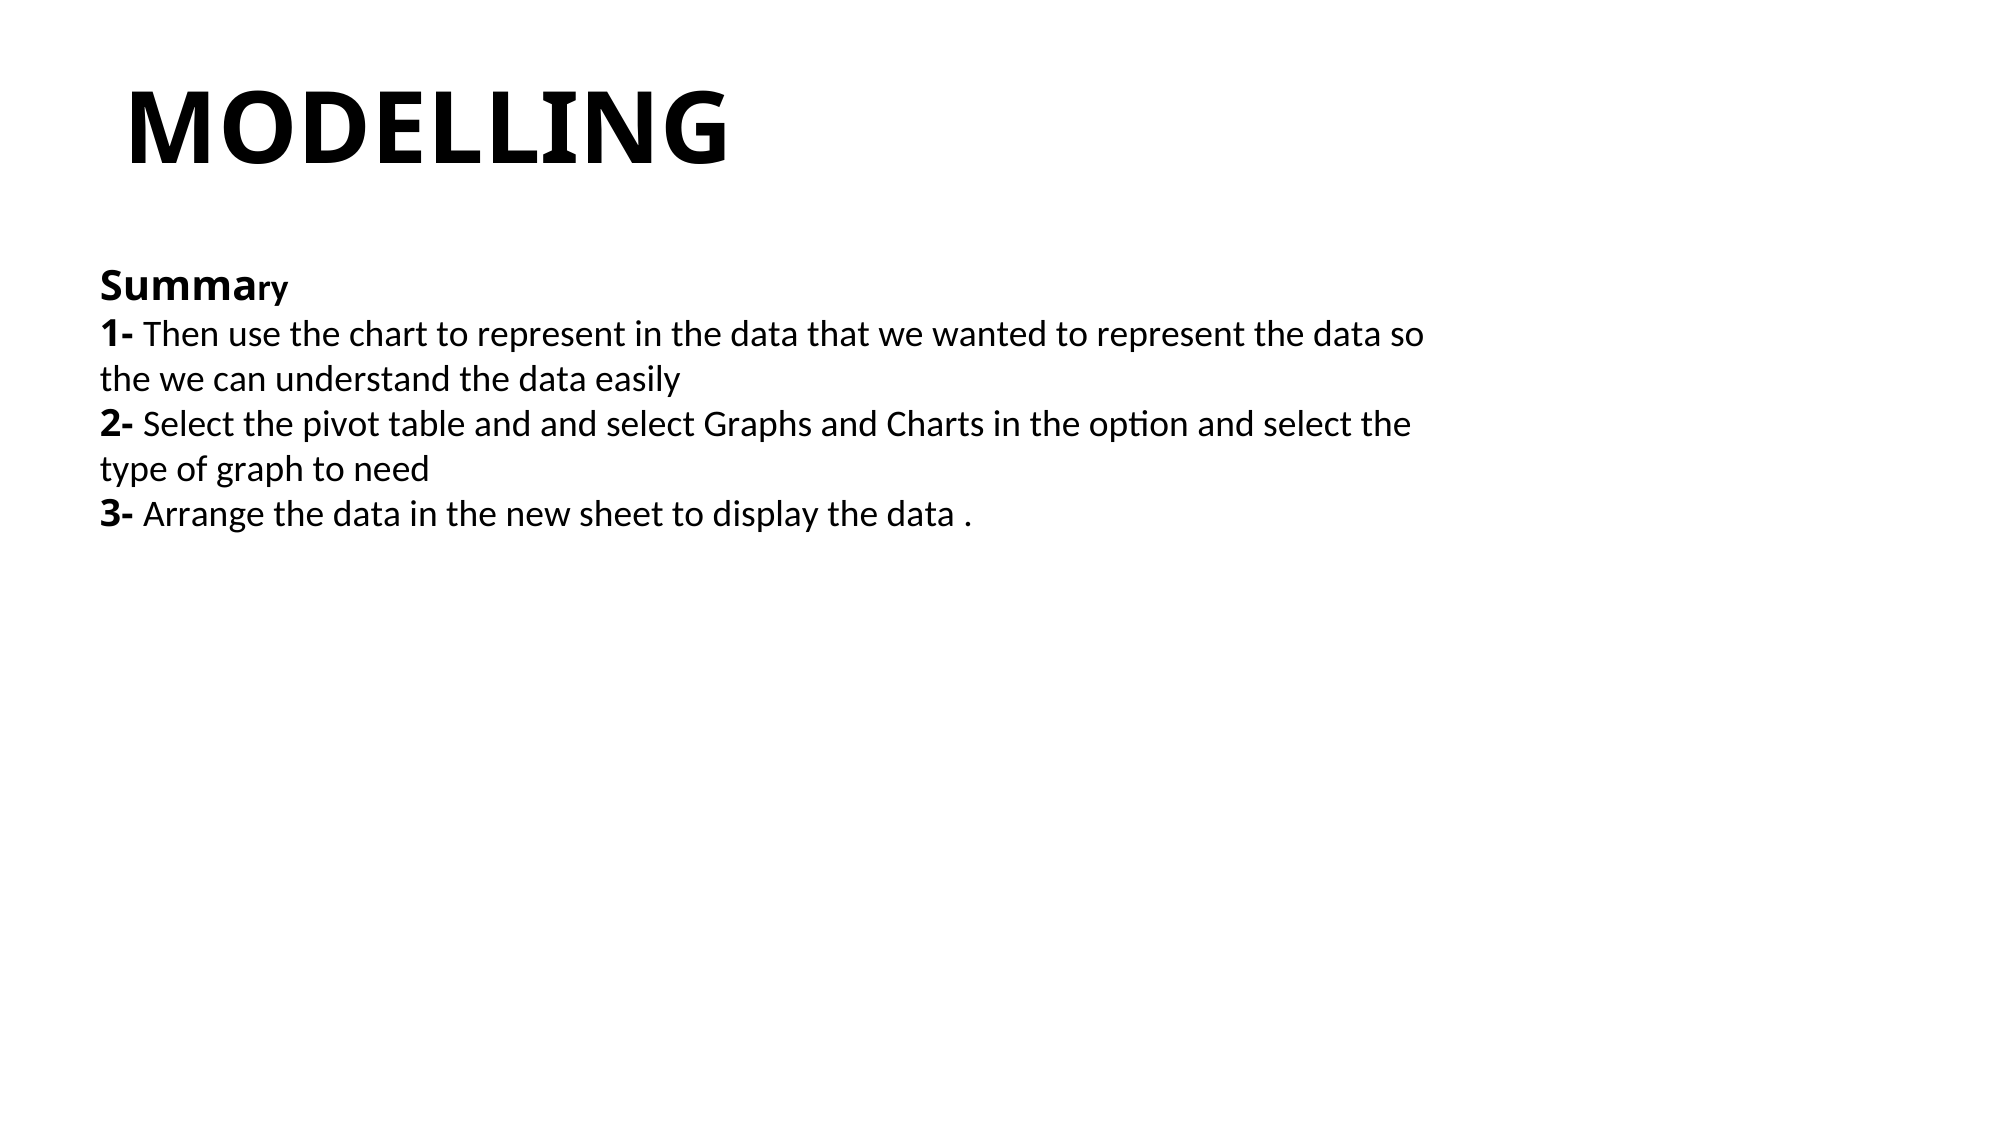

# MODELLING
Summary
1- Then use the chart to represent in the data that we wanted to represent the data so the we can understand the data easily
2- Select the pivot table and and select Graphs and Charts in the option and select the type of graph to need
3- Arrange the data in the new sheet to display the data .